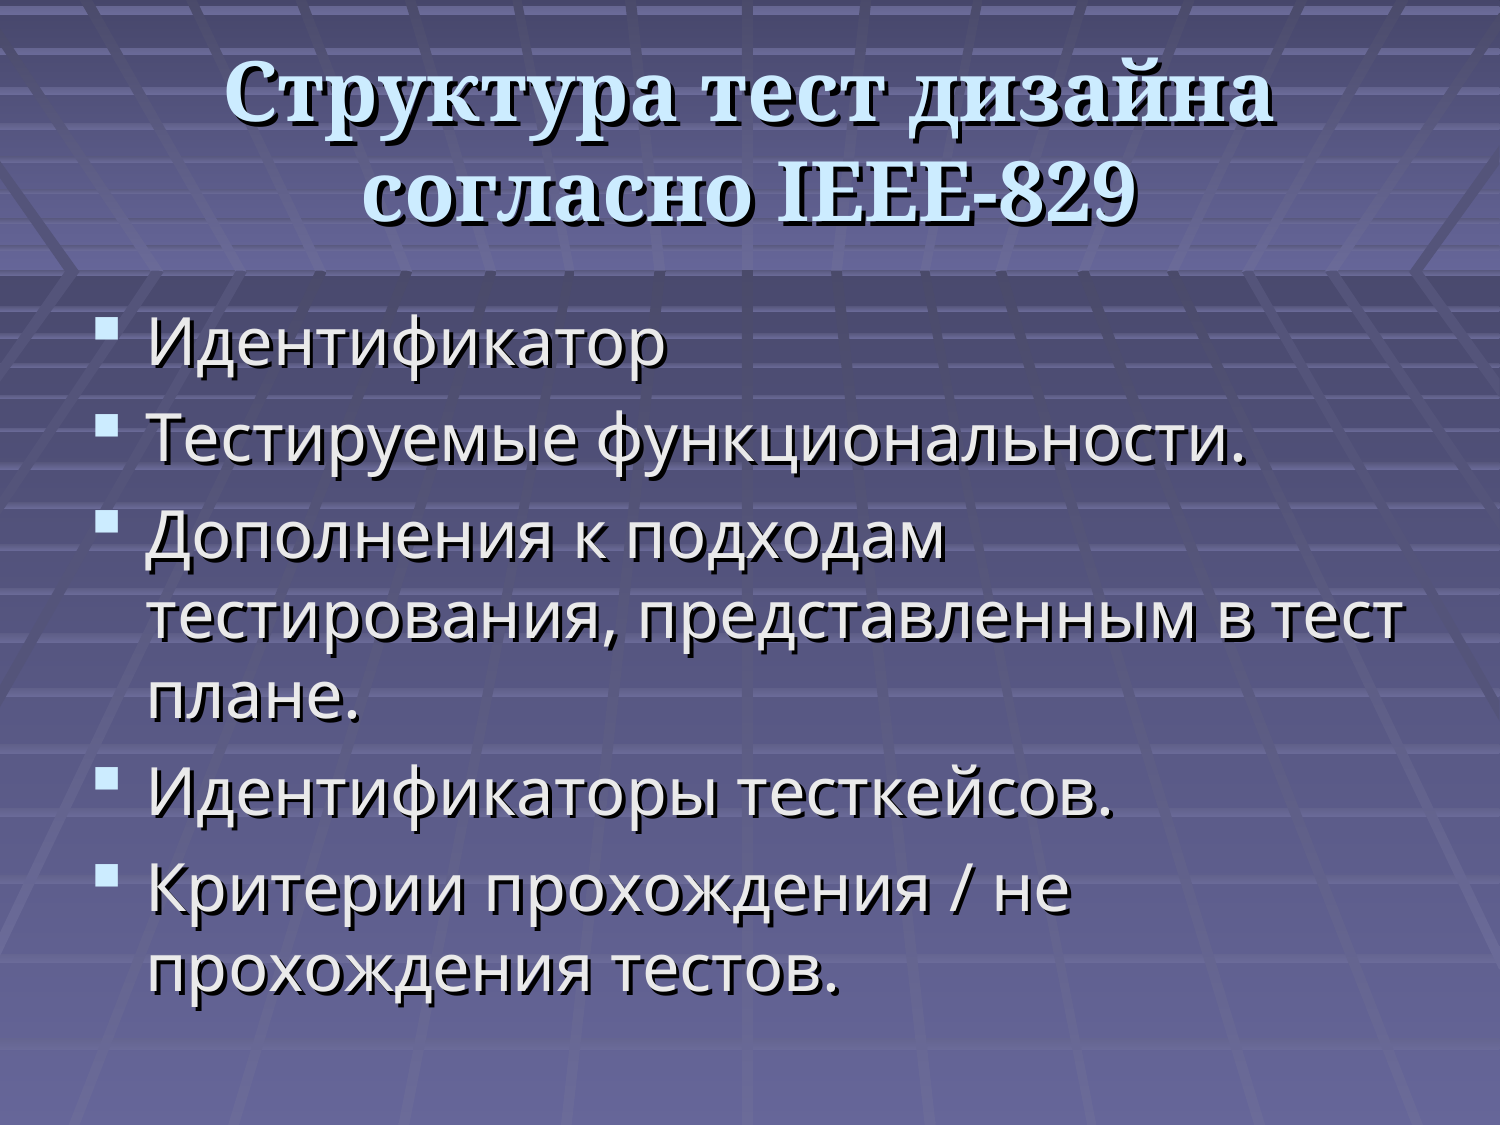

# Структура тест дизайна согласно IEEE-829
Идентификатор
Тестируемые функциональности.
Дополнения к подходам тестирования, представленным в тест плане.
Идентификаторы тесткейсов.
Критерии прохождения / не прохождения тестов.